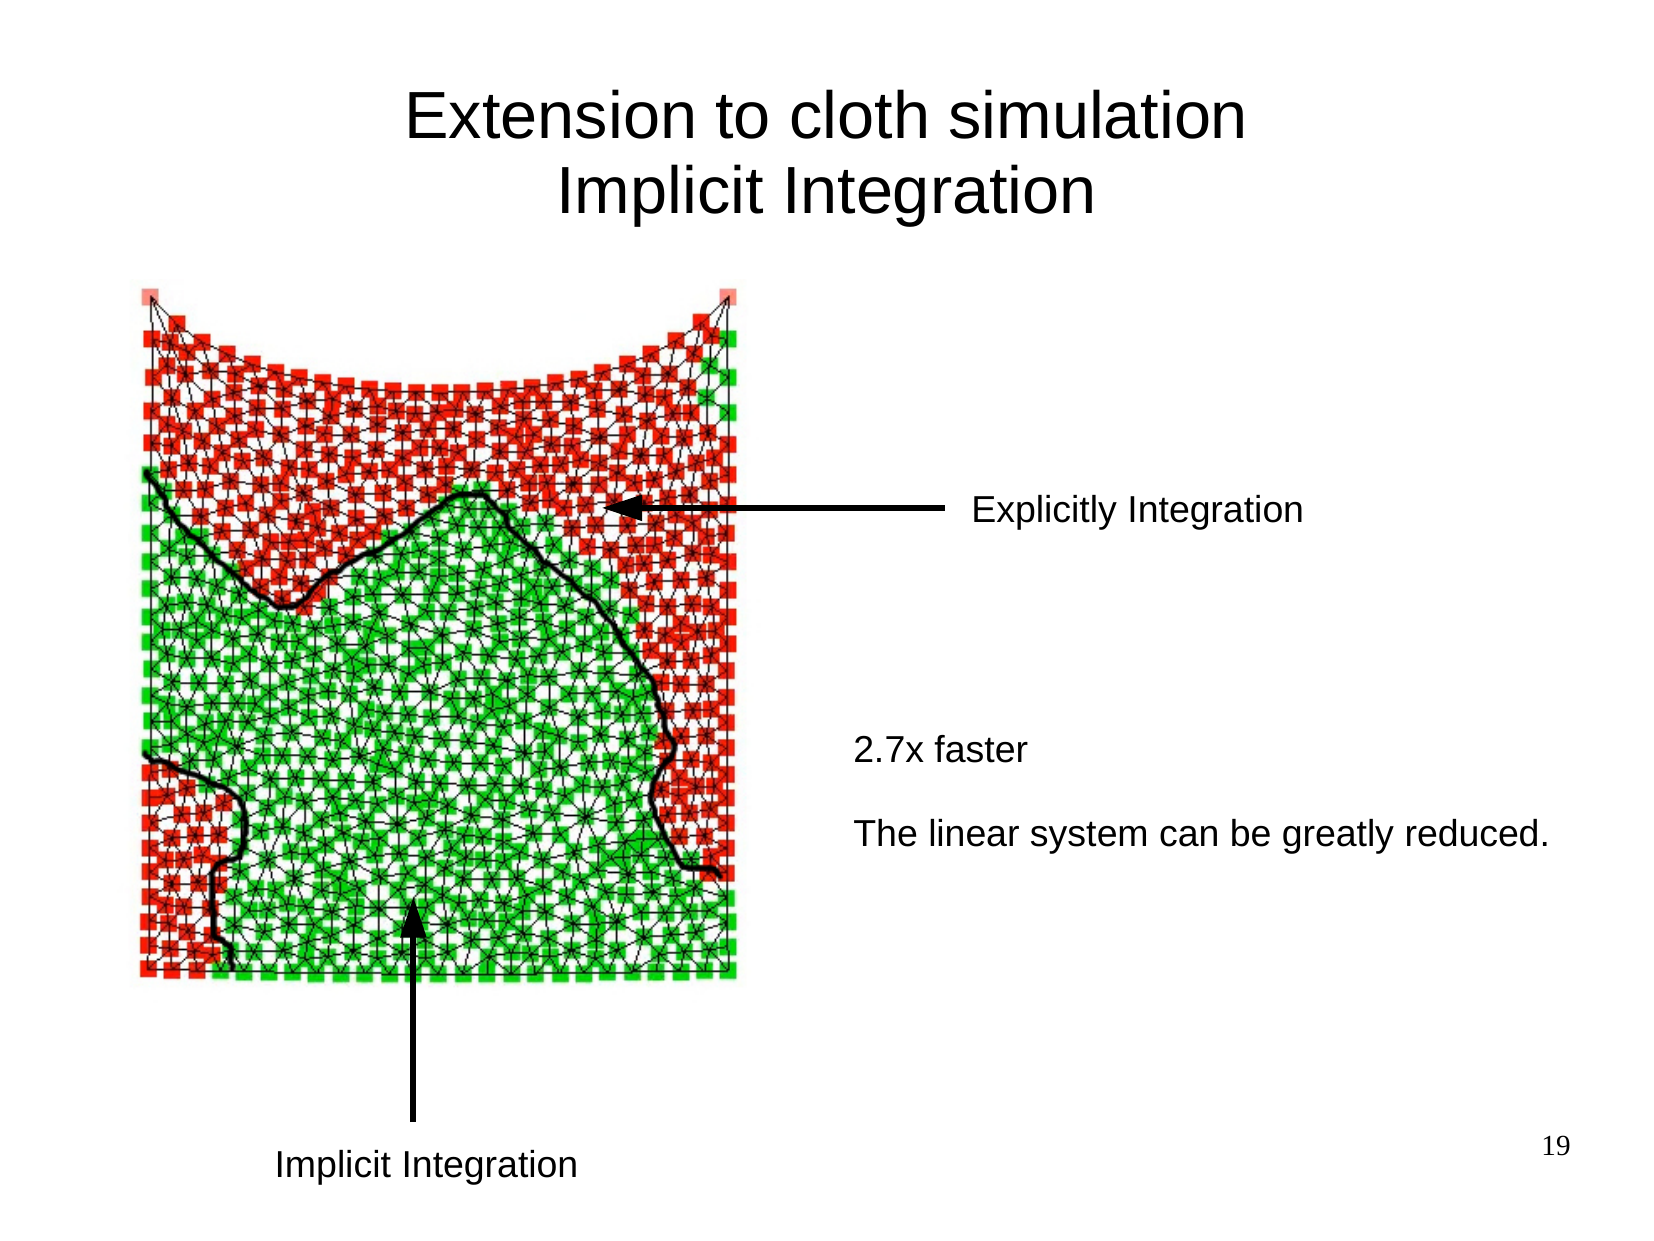

# Extension to cloth simulation Implicit Integration
Explicitly Integration
2.7x faster
The linear system can be greatly reduced.
19
Implicit Integration